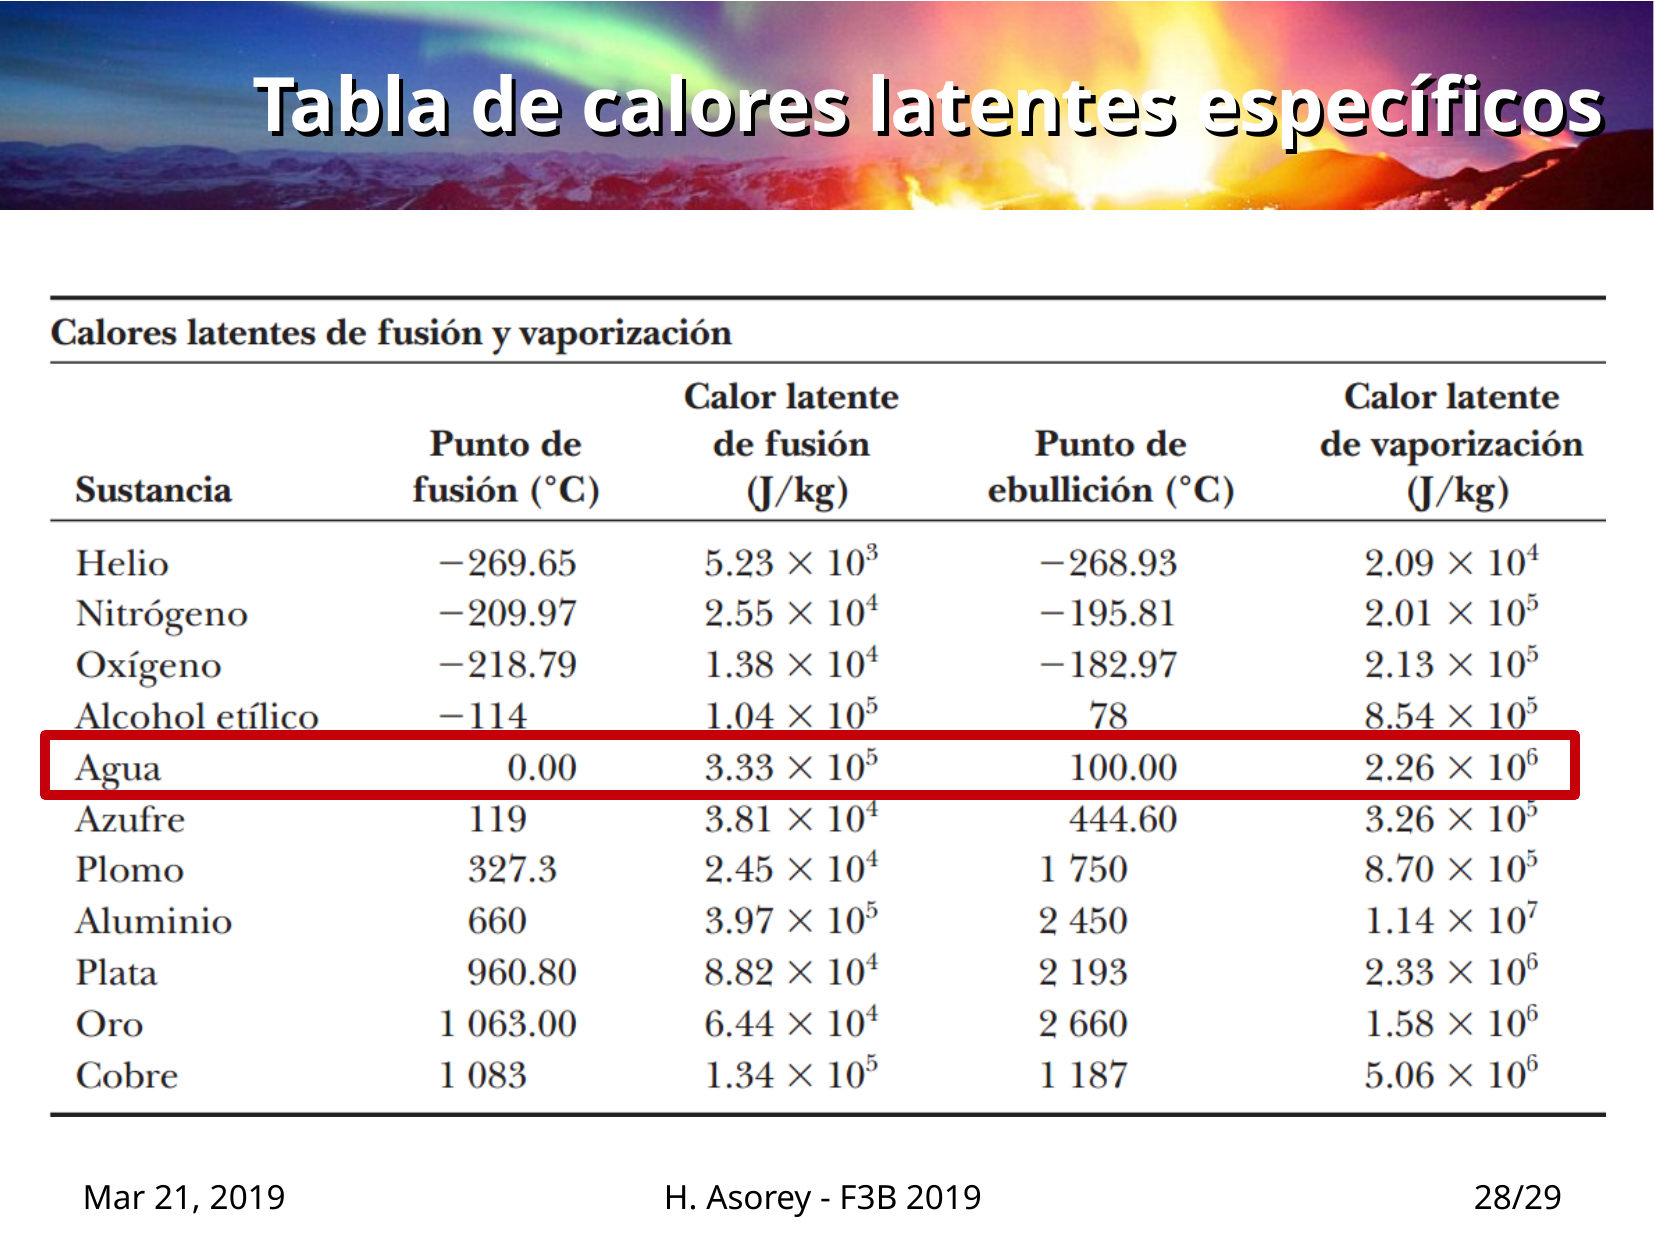

# Tabla de calores latentes específicos
Mar 21, 2019
H. Asorey - F3B 2019
28